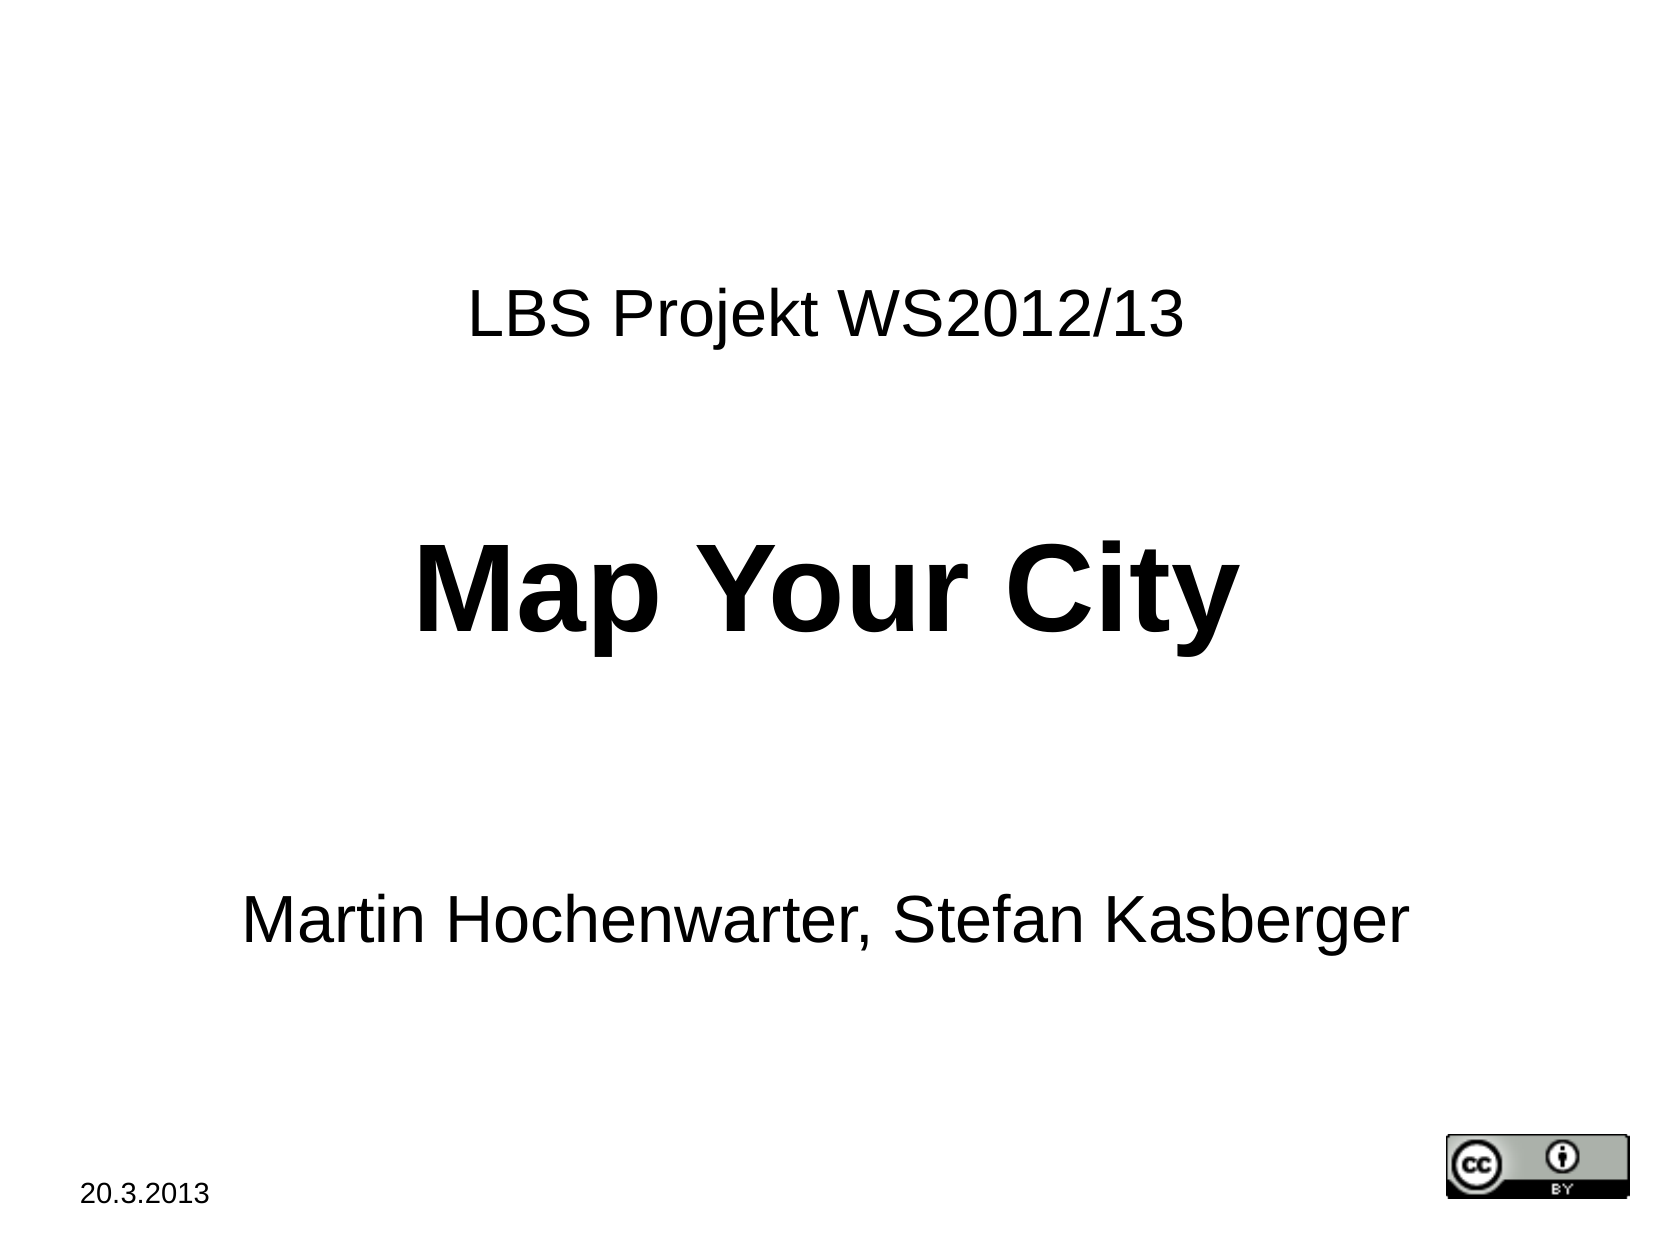

# LBS Projekt WS2012/13
Map Your City
Martin Hochenwarter, Stefan Kasberger
20.3.2013